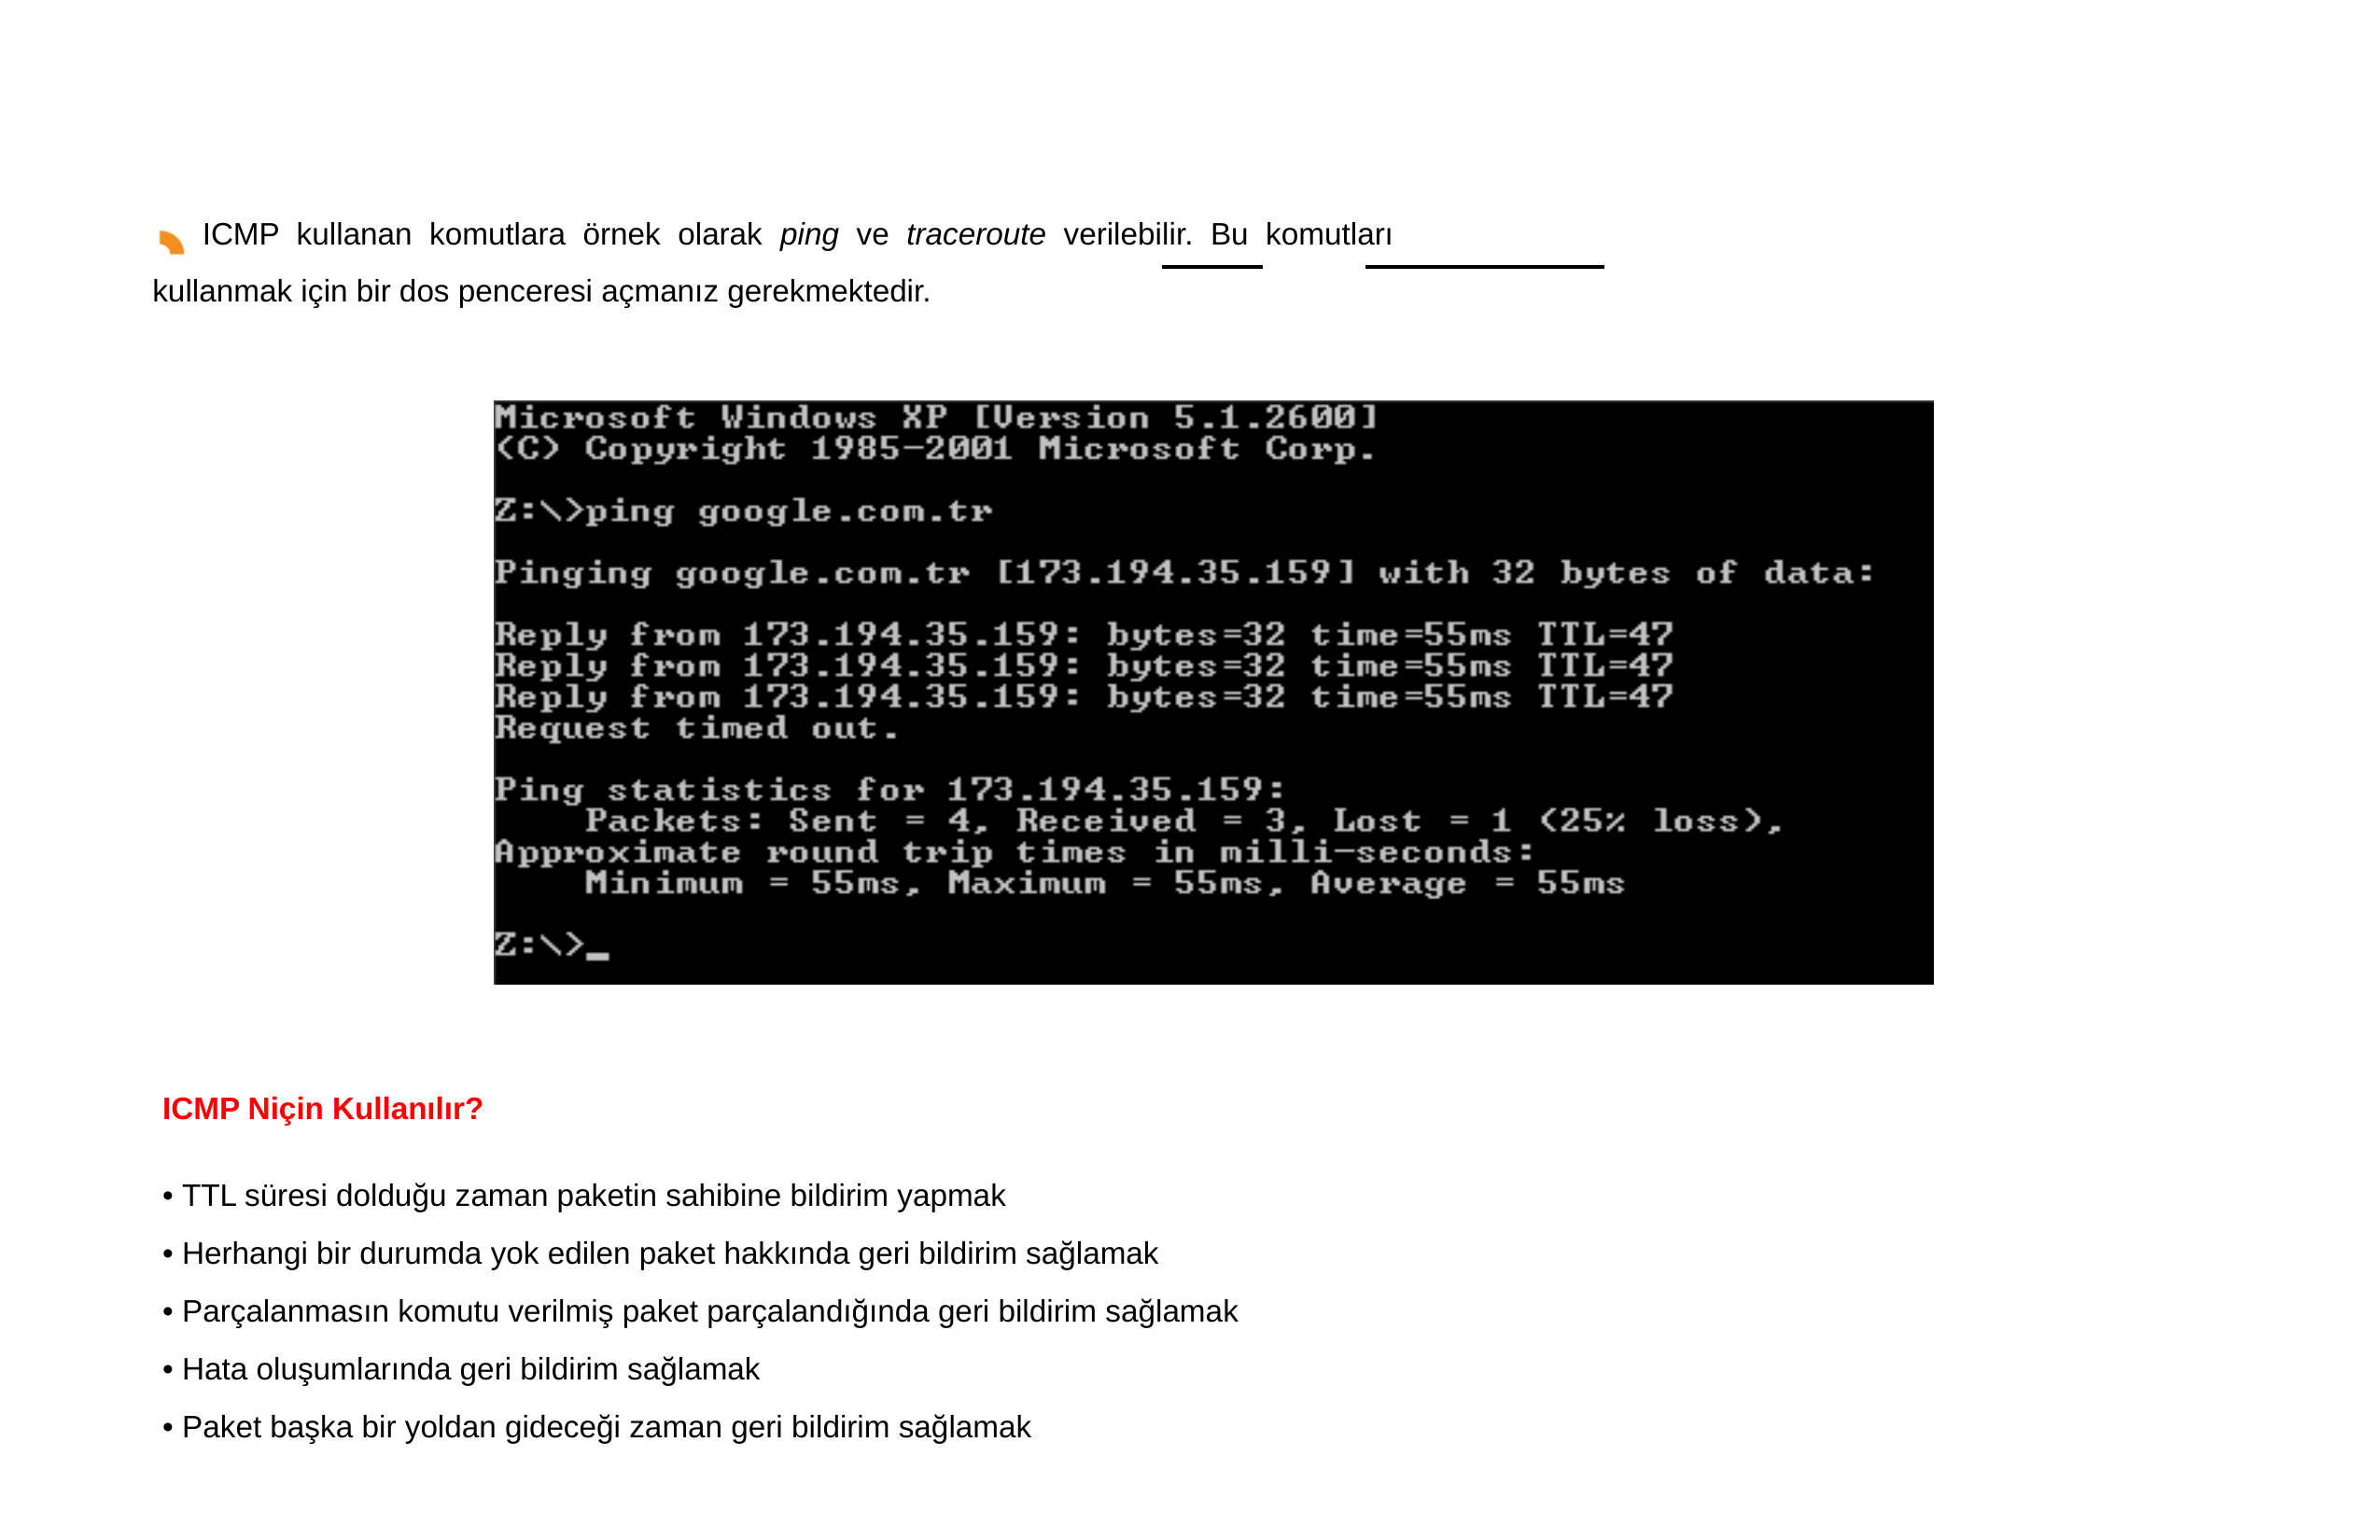

ICMP kullanan komutlara örnek olarak ping ve traceroute verilebilir. Bu komutları
kullanmak için bir dos penceresi açmanız gerekmektedir.
ICMP Niçin Kullanılır?
• TTL süresi dolduğu zaman paketin sahibine bildirim yapmak
• Herhangi bir durumda yok edilen paket hakkında geri bildirim sağlamak
• Parçalanmasın komutu verilmiş paket parçalandığında geri bildirim sağlamak
• Hata oluşumlarında geri bildirim sağlamak
• Paket başka bir yoldan gideceği zaman geri bildirim sağlamak